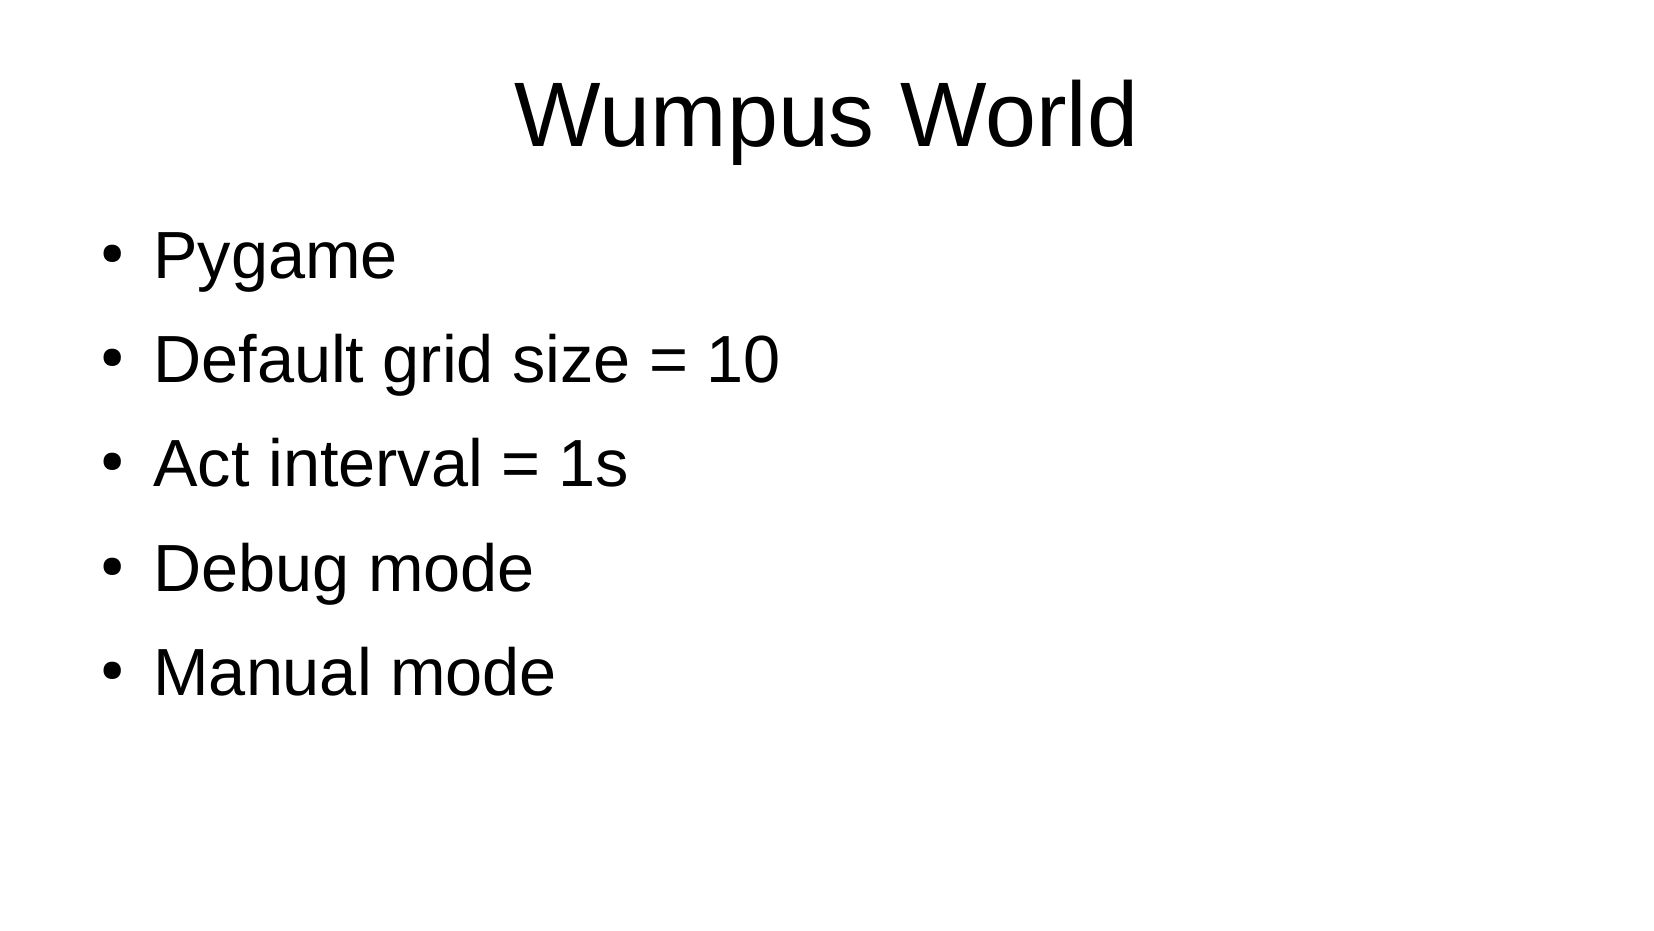

# Wumpus World
Pygame
Default grid size = 10
Act interval = 1s
Debug mode
Manual mode